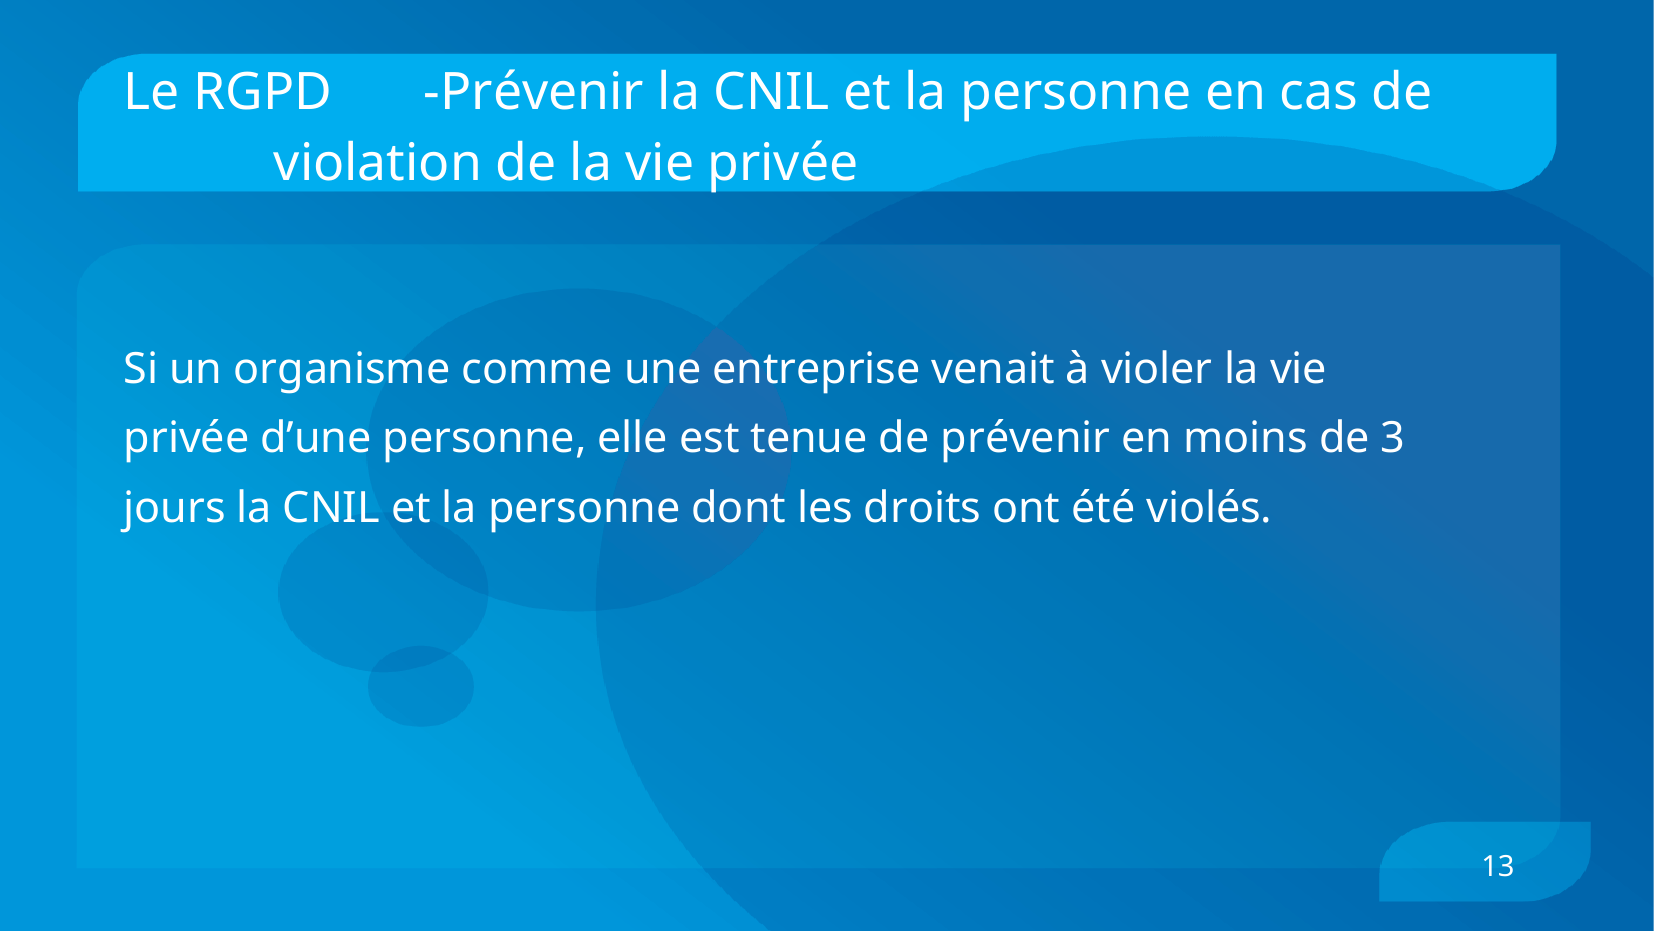

# Le RGPD	-Prévenir la CNIL et la personne en cas de 		violation de la vie privée
Si un organisme comme une entreprise venait à violer la vie
privée d’une personne, elle est tenue de prévenir en moins de 3
jours la CNIL et la personne dont les droits ont été violés.
13